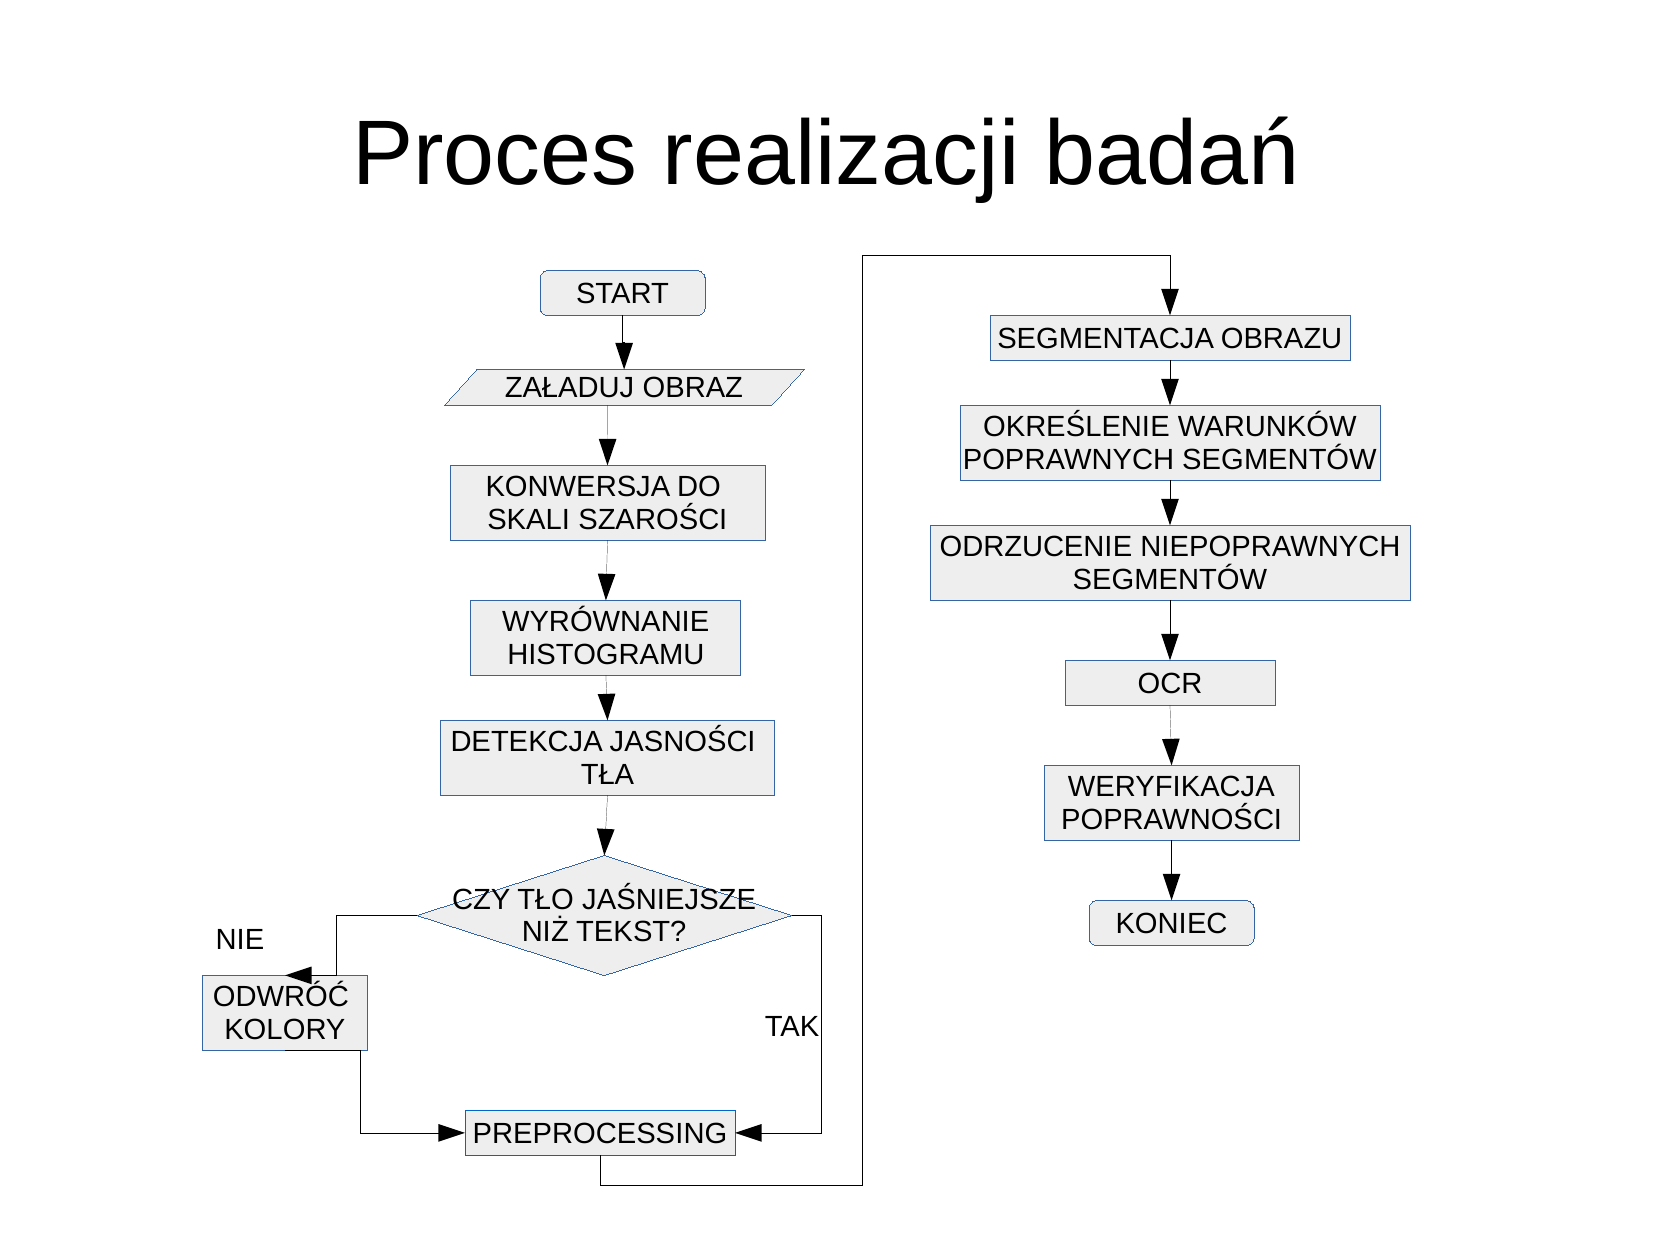

# Proces realizacji badań
START
SEGMENTACJA OBRAZU
ZAŁADUJ OBRAZ
OKREŚLENIE WARUNKÓW
POPRAWNYCH SEGMENTÓW
KONWERSJA DO
SKALI SZAROŚCI
ODRZUCENIE NIEPOPRAWNYCH
SEGMENTÓW
WYRÓWNANIE
HISTOGRAMU
OCR
DETEKCJA JASNOŚCI
TŁA
WERYFIKACJA
POPRAWNOŚCI
CZY TŁO JAŚNIEJSZE
NIŻ TEKST?
KONIEC
NIE
ODWRÓĆ
KOLORY
TAK
PREPROCESSING